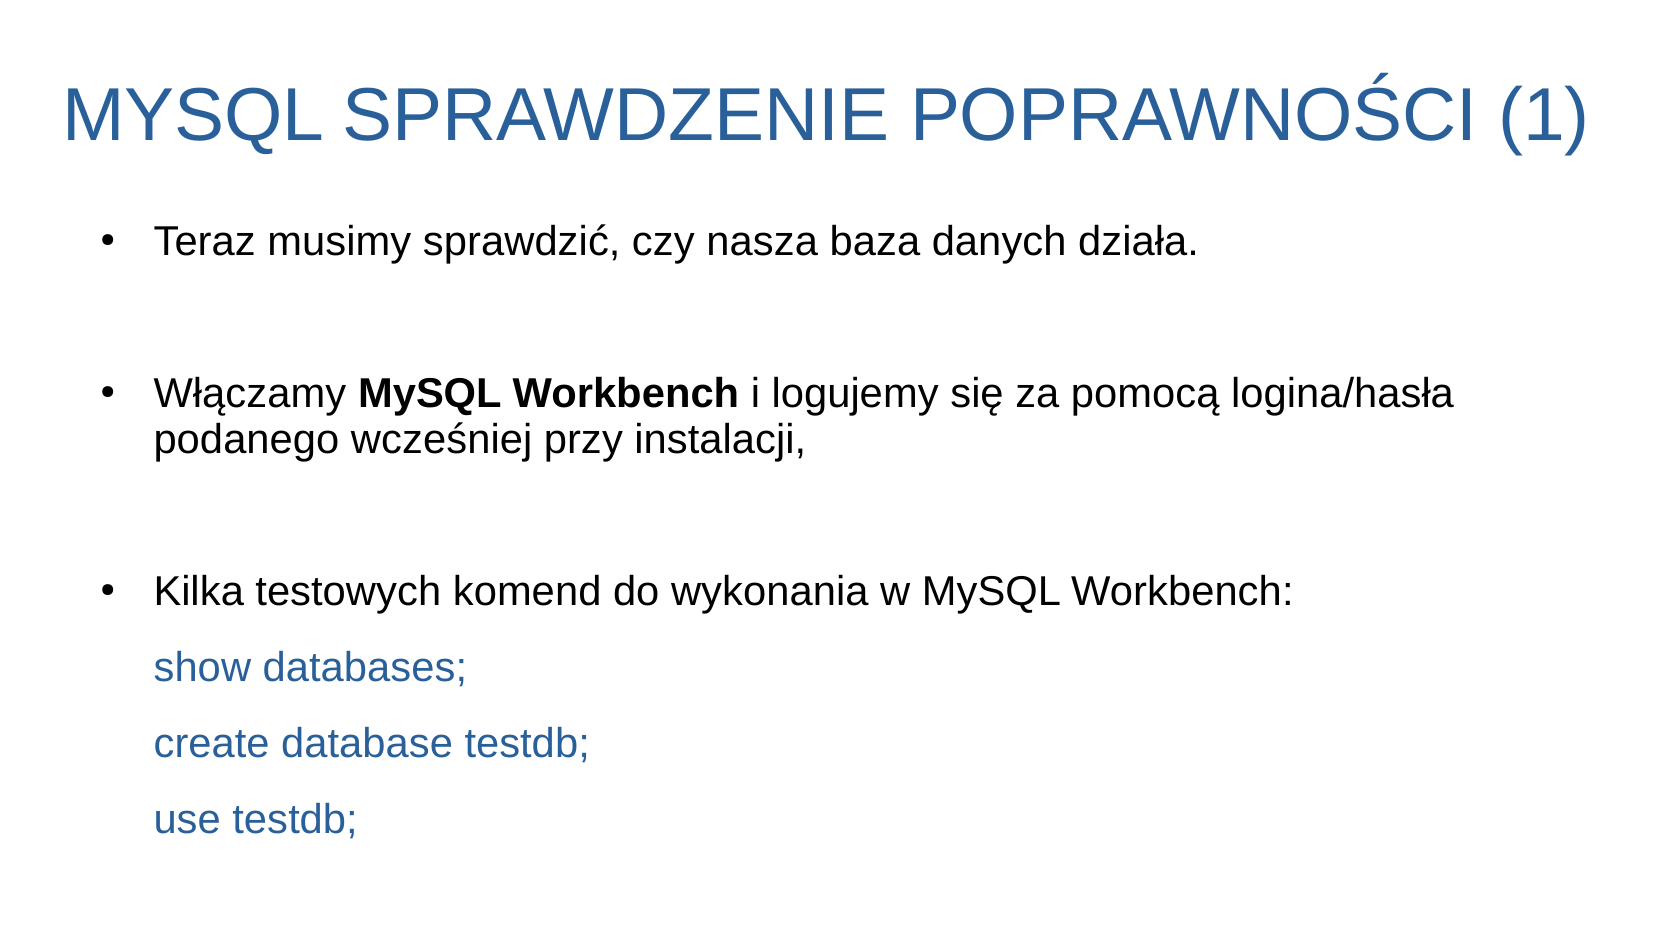

# MYSQL SPRAWDZENIE POPRAWNOŚCI (1)
Teraz musimy sprawdzić, czy nasza baza danych działa.
Włączamy MySQL Workbench i logujemy się za pomocą logina/hasła podanego wcześniej przy instalacji,
Kilka testowych komend do wykonania w MySQL Workbench:
show databases;
create database testdb;
use testdb;